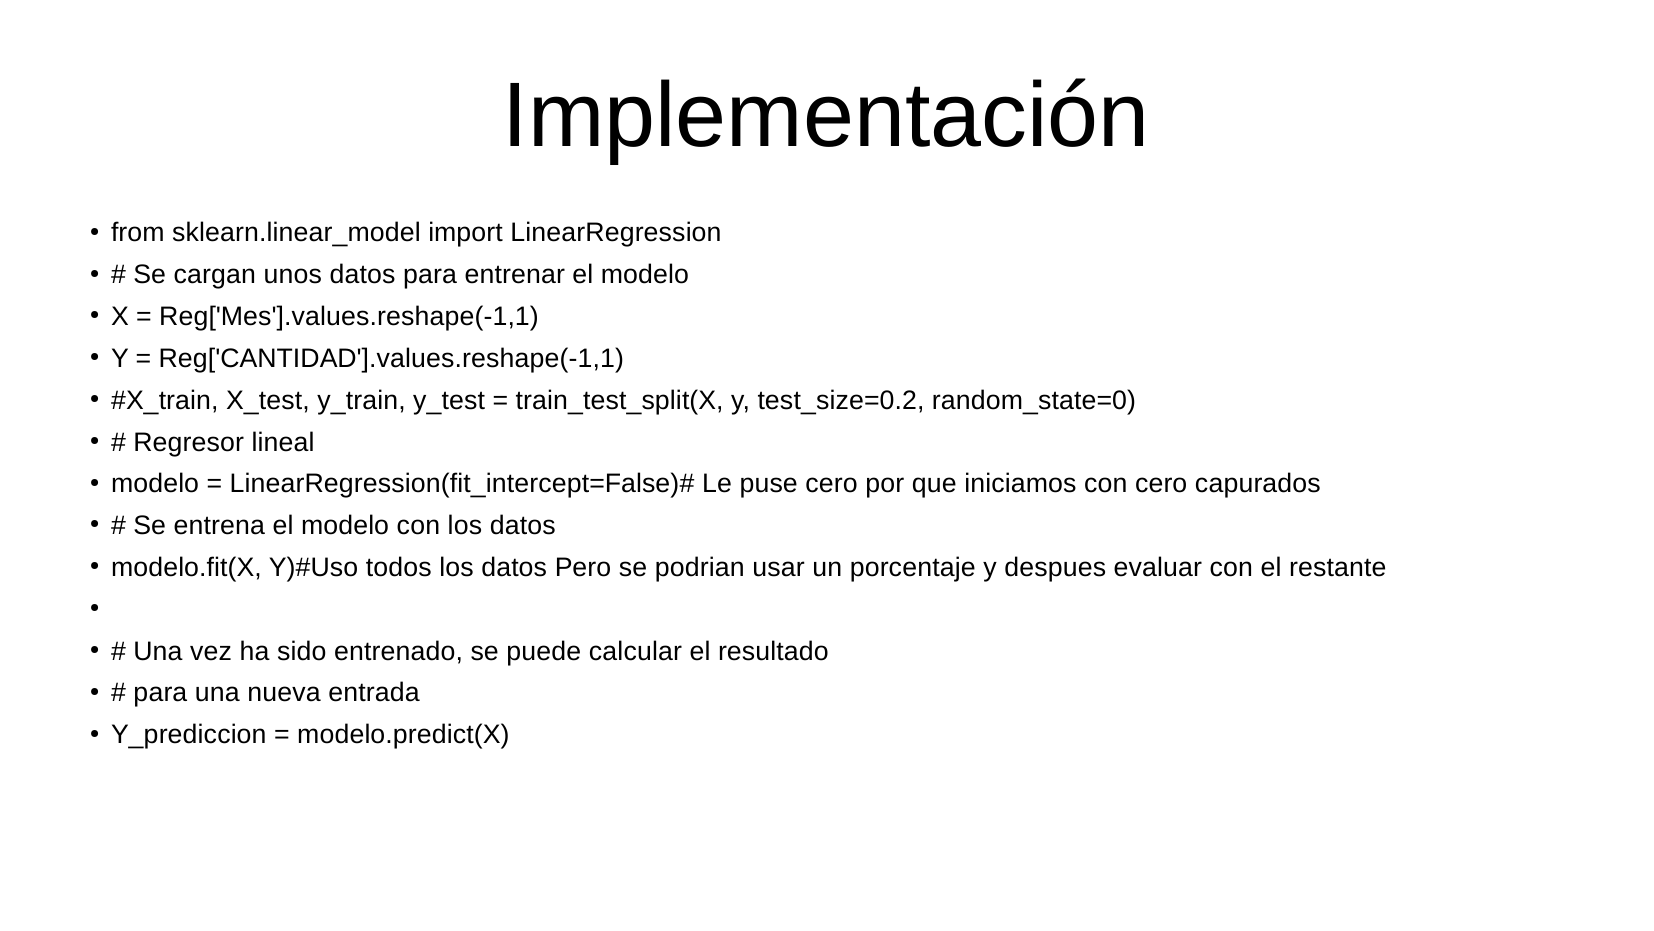

# Implementación
from sklearn.linear_model import LinearRegression
# Se cargan unos datos para entrenar el modelo
X = Reg['Mes'].values.reshape(-1,1)
Y = Reg['CANTIDAD'].values.reshape(-1,1)
#X_train, X_test, y_train, y_test = train_test_split(X, y, test_size=0.2, random_state=0)
# Regresor lineal
modelo = LinearRegression(fit_intercept=False)# Le puse cero por que iniciamos con cero capurados
# Se entrena el modelo con los datos
modelo.fit(X, Y)#Uso todos los datos Pero se podrian usar un porcentaje y despues evaluar con el restante
# Una vez ha sido entrenado, se puede calcular el resultado
# para una nueva entrada
Y_prediccion = modelo.predict(X)